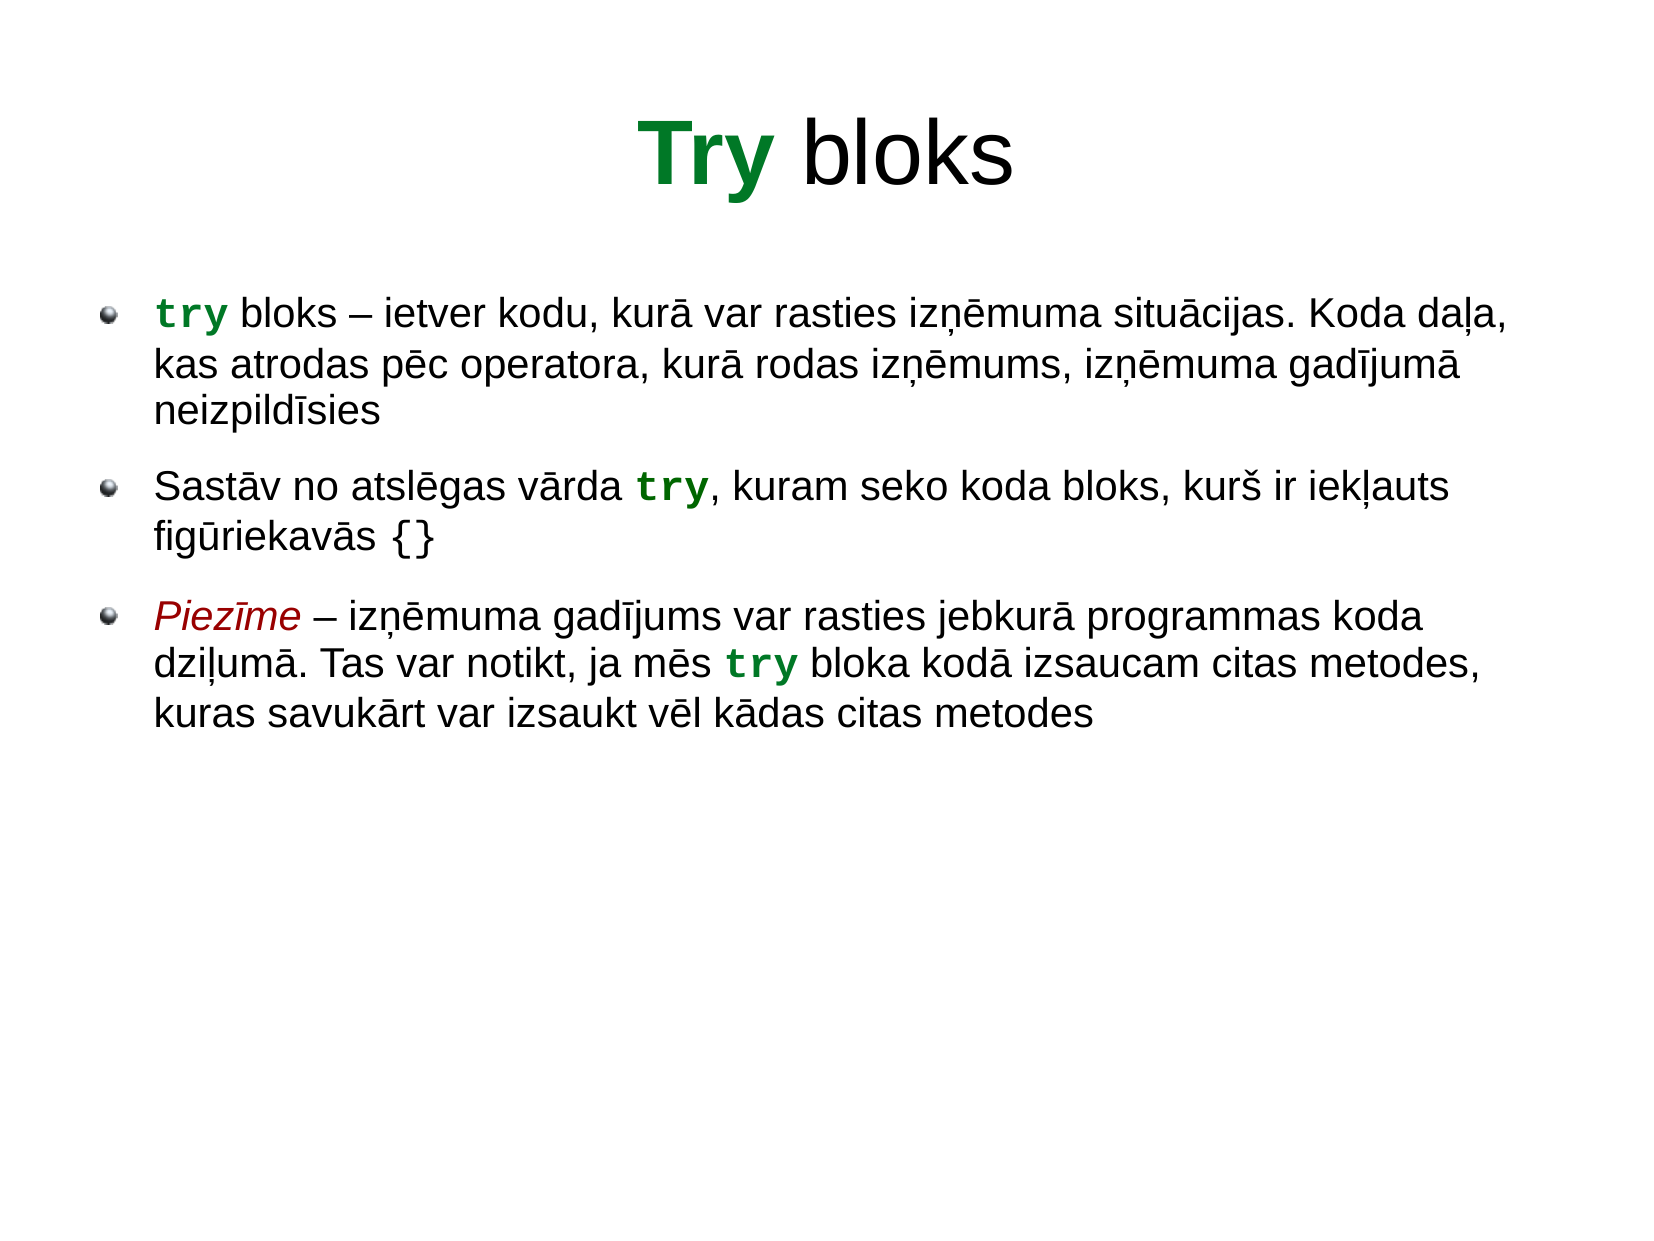

# Try bloks
try bloks – ietver kodu, kurā var rasties izņēmuma situācijas. Koda daļa, kas atrodas pēc operatora, kurā rodas izņēmums, izņēmuma gadījumā neizpildīsies
Sastāv no atslēgas vārda try, kuram seko koda bloks, kurš ir iekļauts figūriekavās {}
Piezīme – izņēmuma gadījums var rasties jebkurā programmas koda dziļumā. Tas var notikt, ja mēs try bloka kodā izsaucam citas metodes, kuras savukārt var izsaukt vēl kādas citas metodes